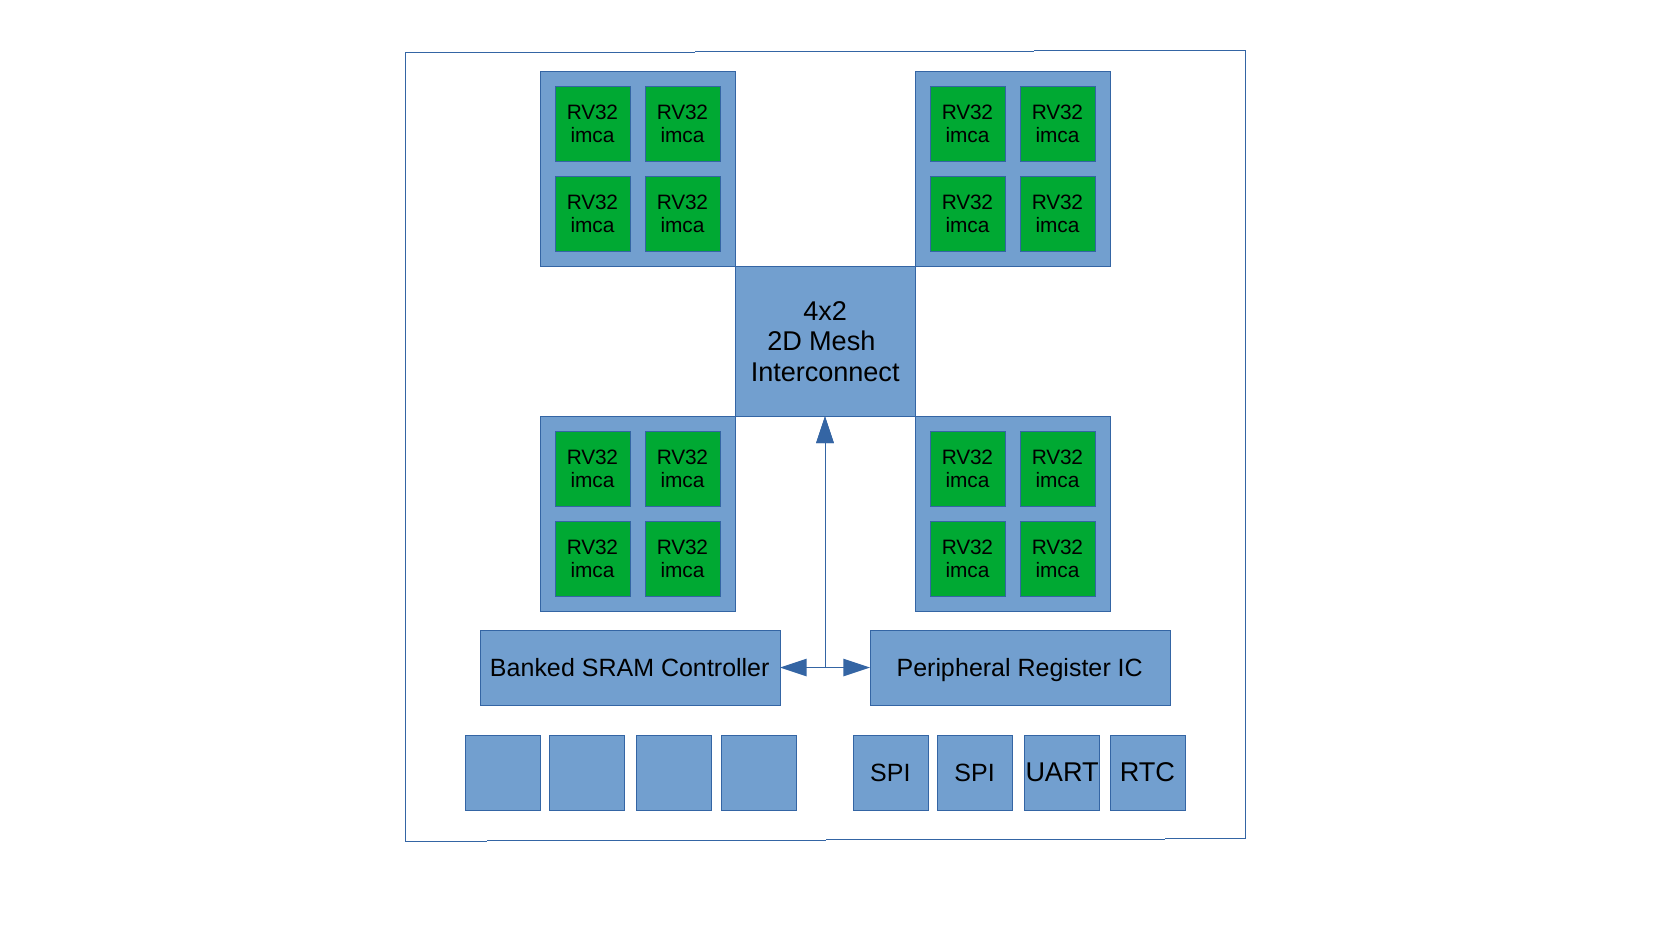

RV32
imca
RV32
imca
RV32
imca
RV32
imca
RV32
imca
RV32
imca
RV32
imca
RV32
imca
RV32
imca
RV32
imca
RV32
imca
RV32
imca
RV32
imca
RV32
imca
4x2
2D Mesh
Interconnect
RV32
imca
RV32
imca
RV32
imca
RV32
imca
RV32
imca
RV32
imca
RV32
imca
RV32
imca
RV32
imca
RV32
imca
RV32
imca
RV32
imca
RV32
imca
RV32
imca
Banked SRAM Controller
Peripheral Register IC
SPI
SPI
UART
RTC